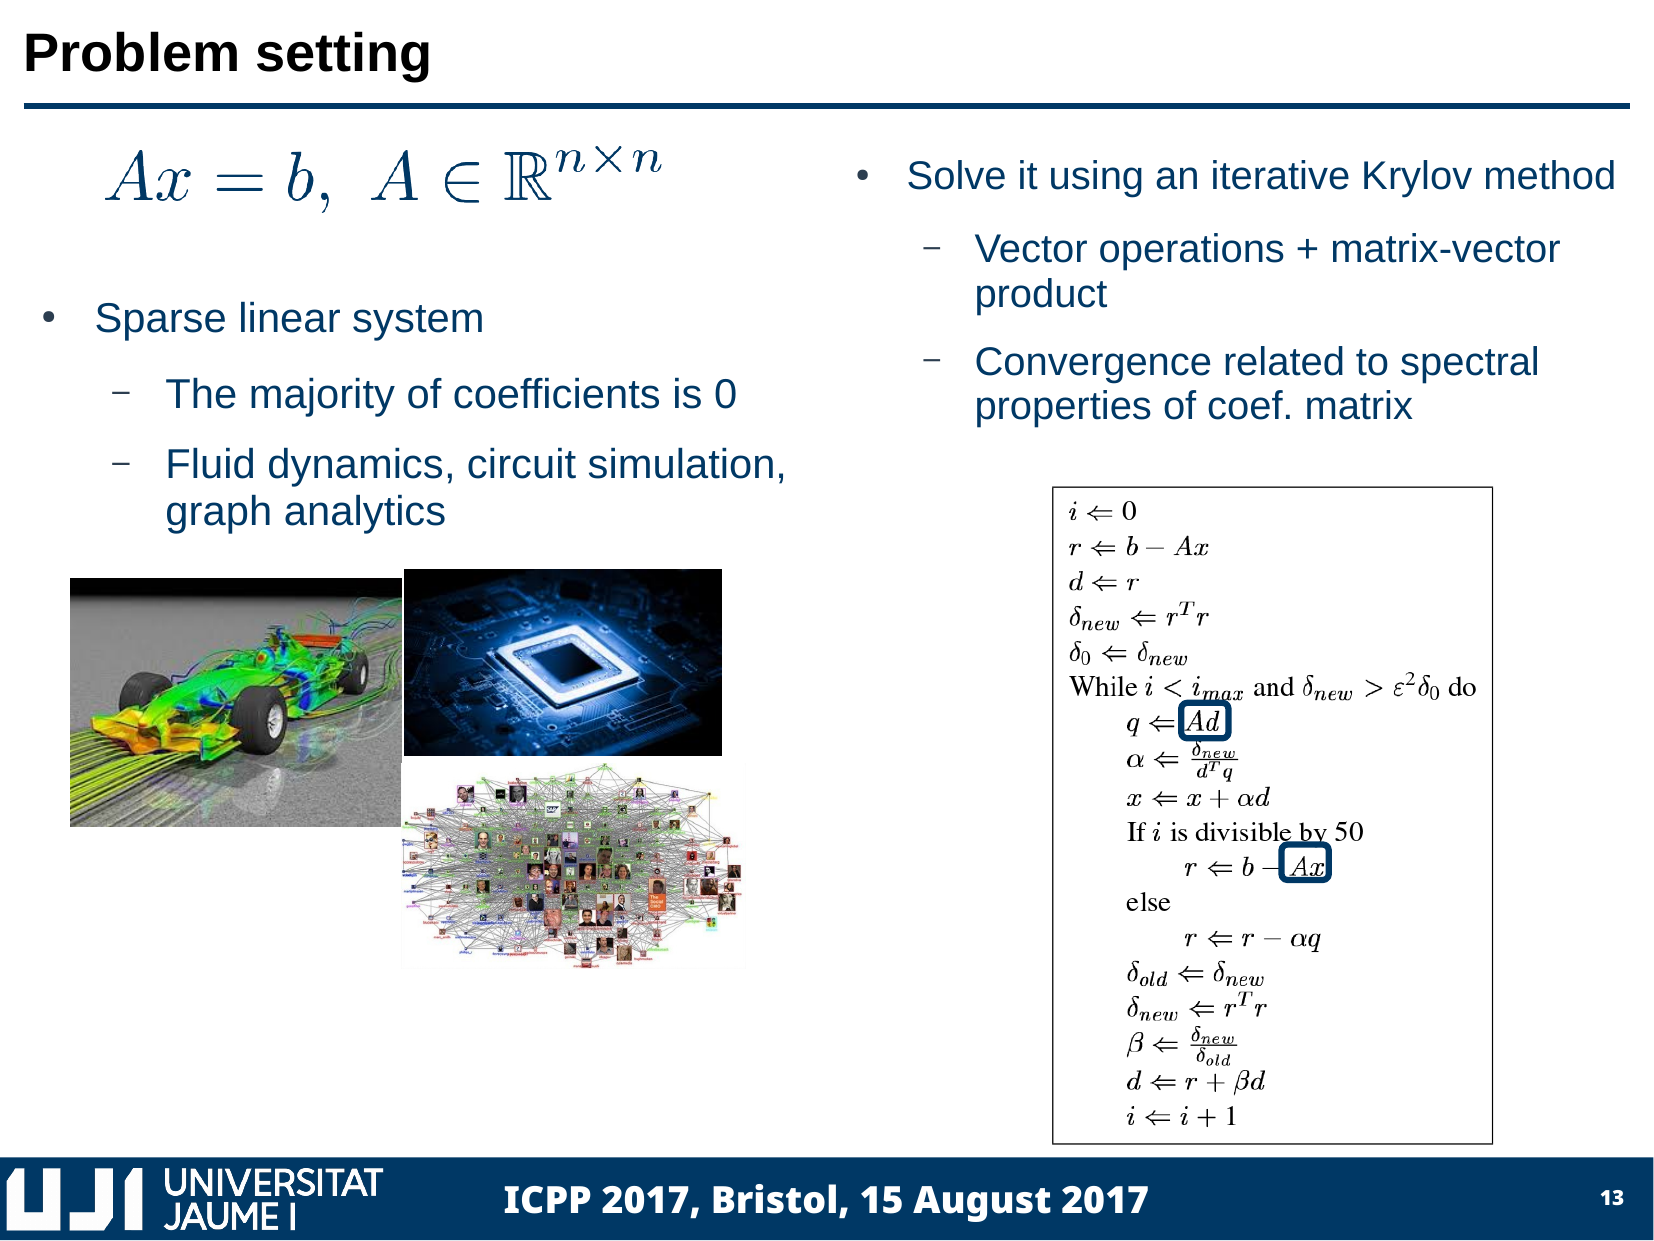

# Problem setting
Solve it using an iterative Krylov method
Vector operations + matrix-vector product
Convergence related to spectral properties of coef. matrix
Sparse linear system
The majority of coefficients is 0
Fluid dynamics, circuit simulation, graph analytics
ICPP 2017, Bristol, 15 August 2017
13